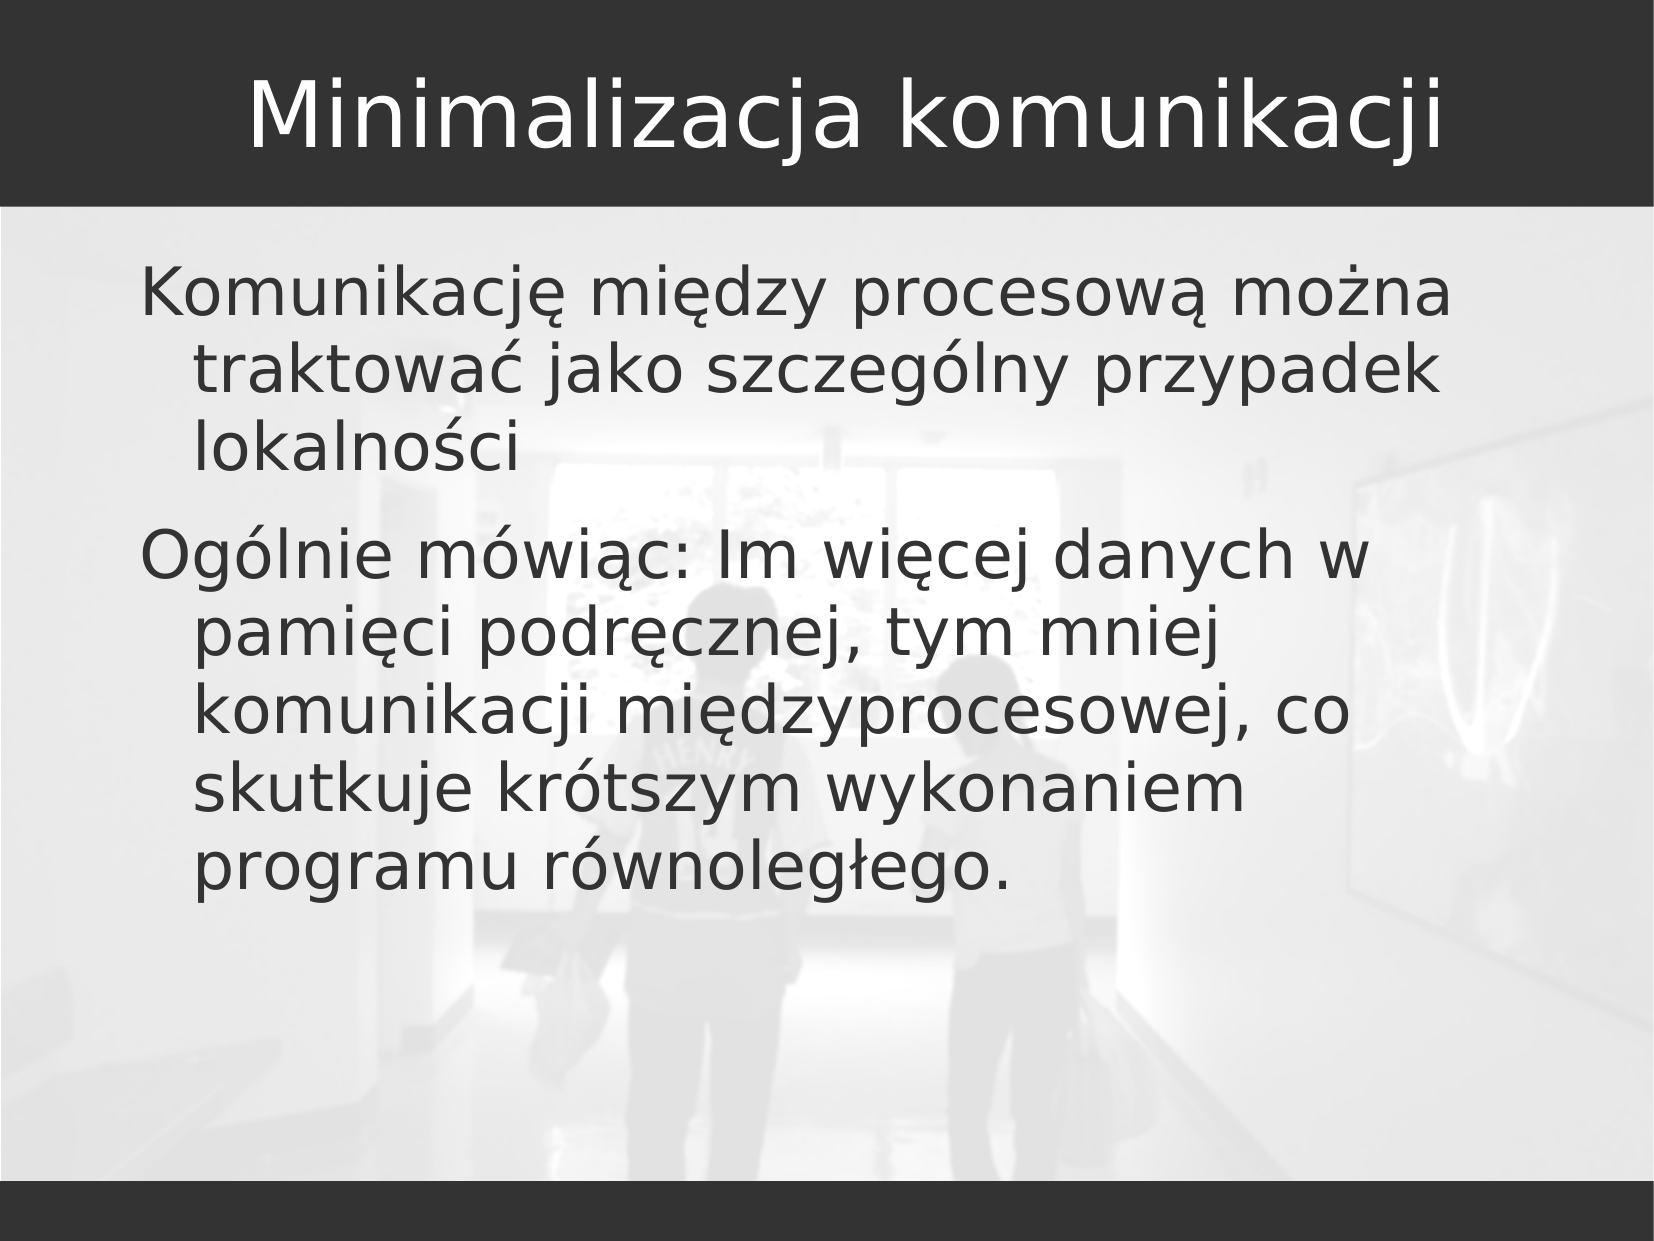

# Minimalizacja komunikacji
Komunikację między procesową można traktować jako szczególny przypadek lokalności
Ogólnie mówiąc: Im więcej danych w pamięci podręcznej, tym mniej komunikacji międzyprocesowej, co skutkuje krótszym wykonaniem programu równoległego.